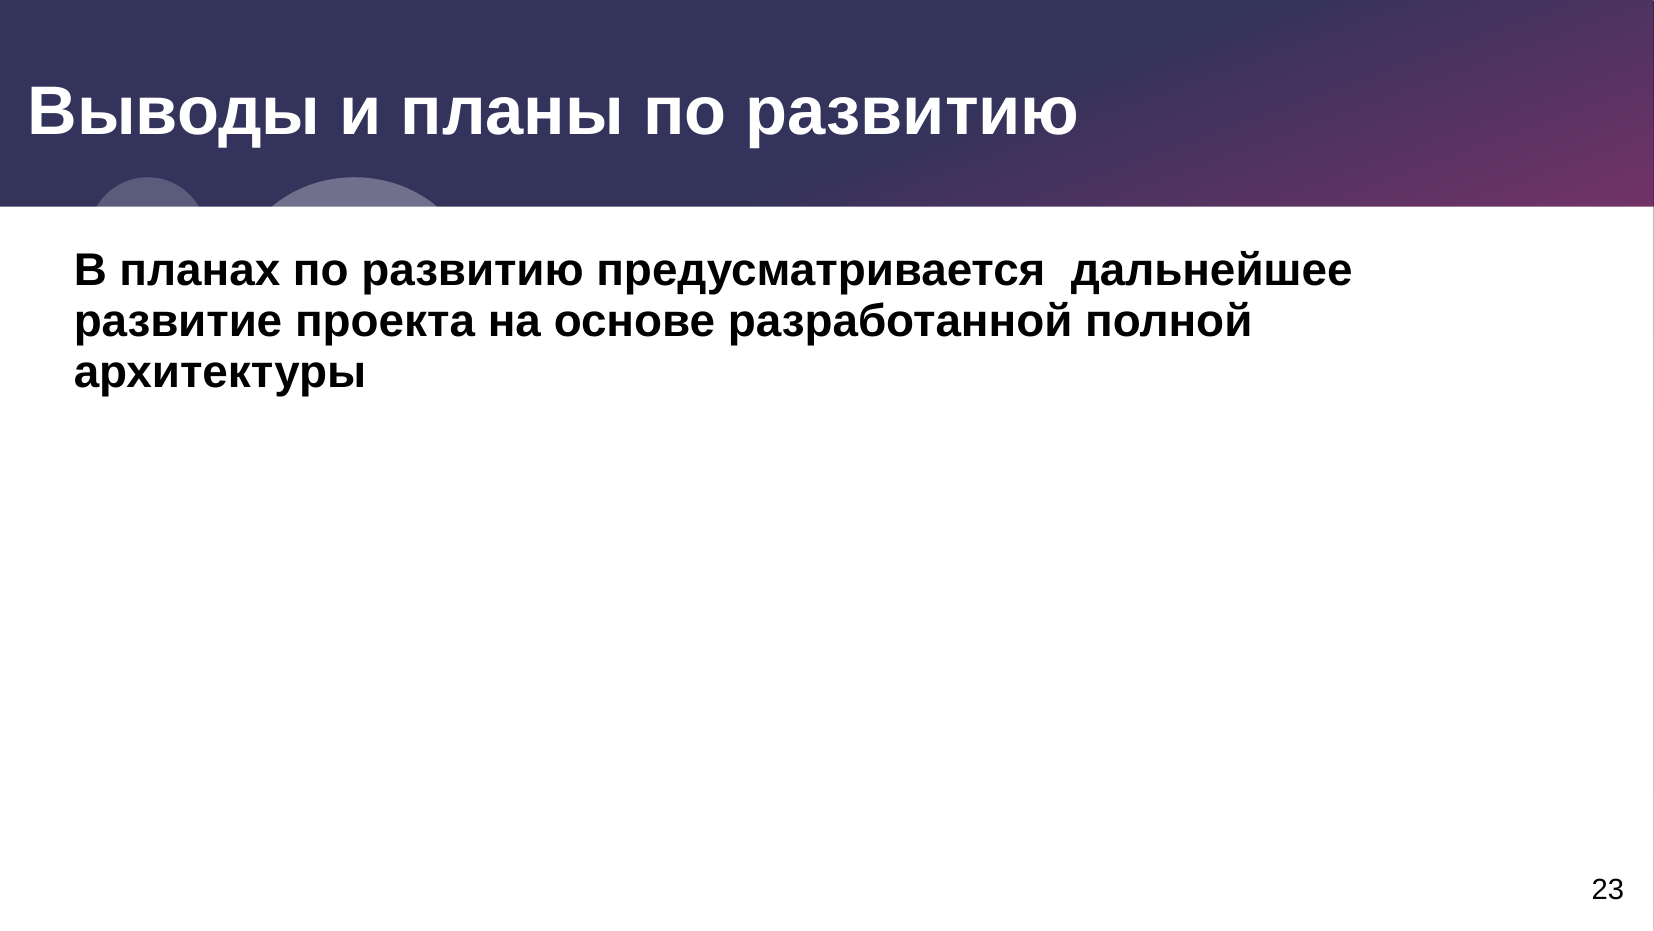

# Выводы и планы по развитию
В планах по развитию предусматривается дальнейшее развитие проекта на основе разработанной полной архитектуры